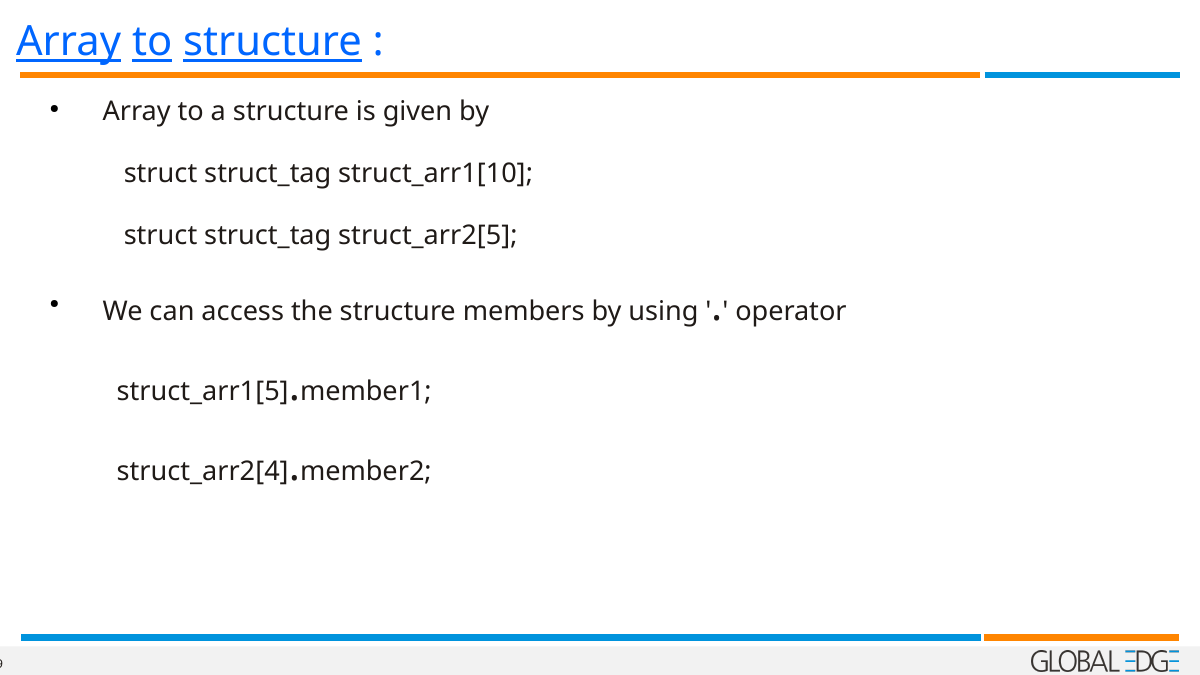

Array to structure :
# Array to a structure is given by
 struct struct_tag struct_arr1[10];
 struct struct_tag struct_arr2[5];
We can access the structure members by using '.' operator
 struct_arr1[5].member1;
 struct_arr2[4].member2;